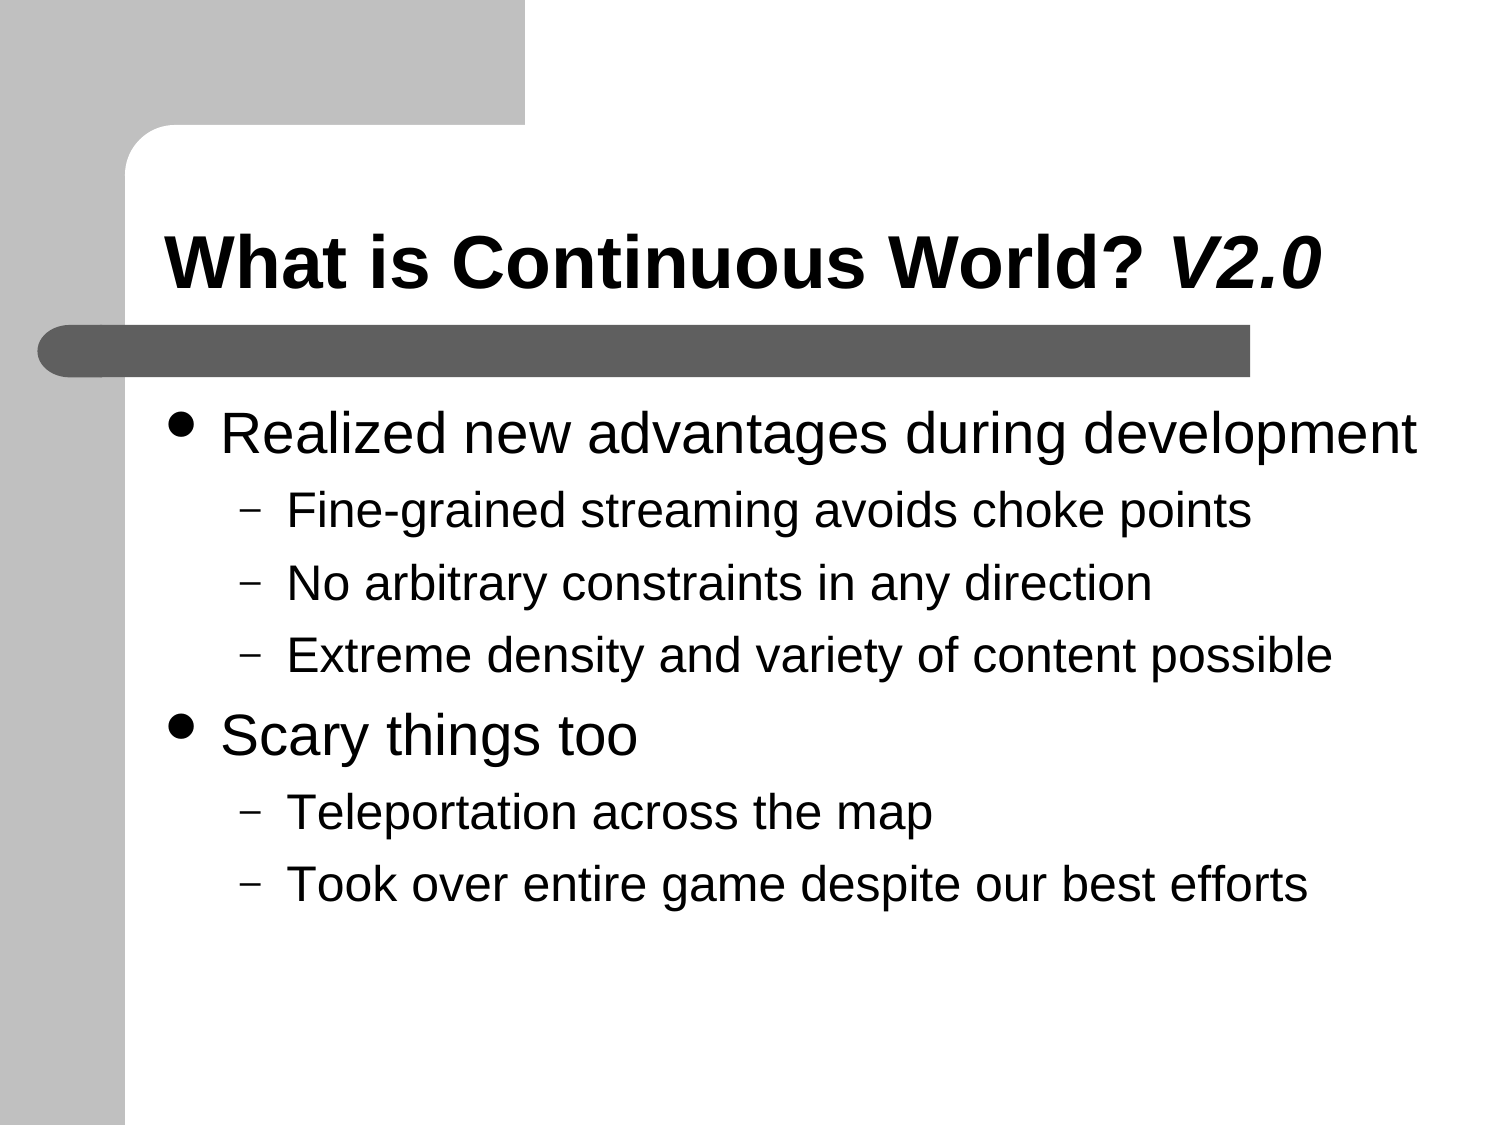

# What is Continuous World? V2.0
Realized new advantages during development
Fine-grained streaming avoids choke points
No arbitrary constraints in any direction
Extreme density and variety of content possible
Scary things too
Teleportation across the map
Took over entire game despite our best efforts